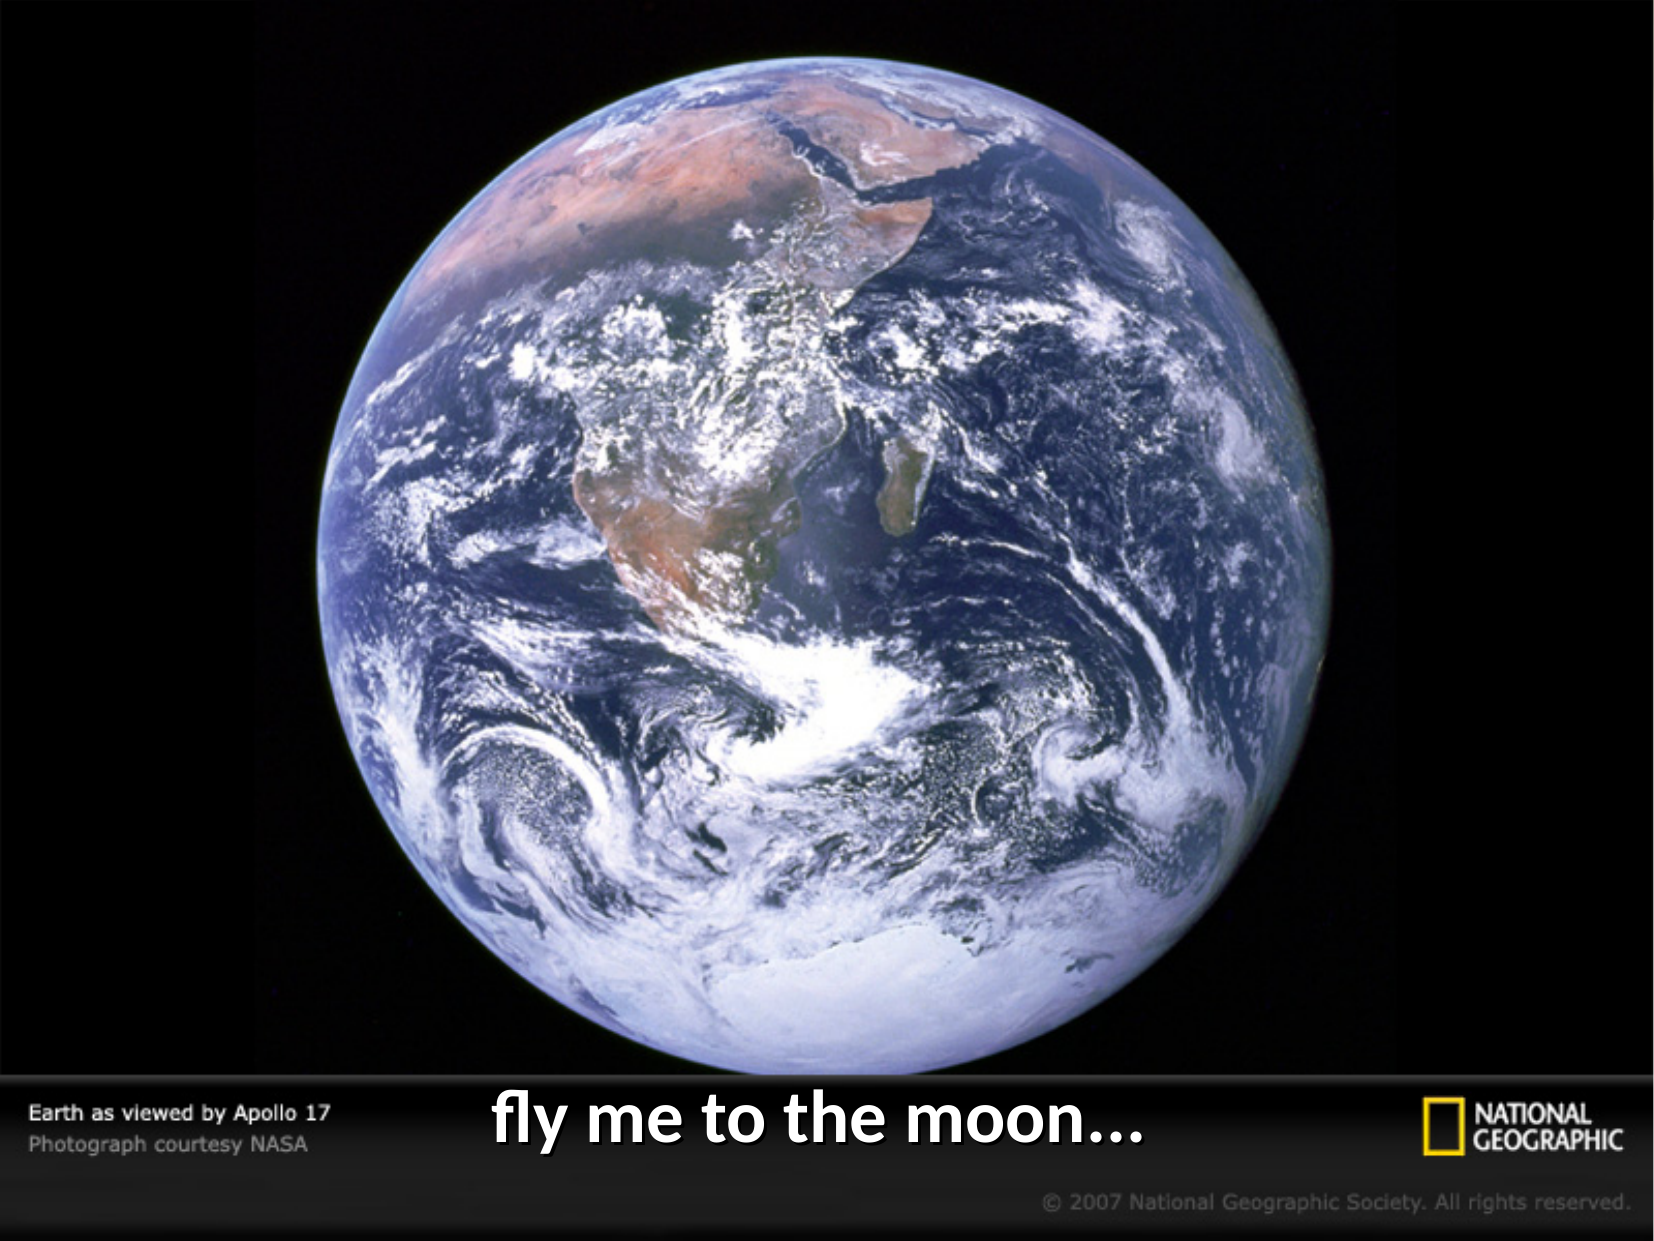

# fly me to the moon...
Introducción a la Física (Asorey-Sarmiento)
13